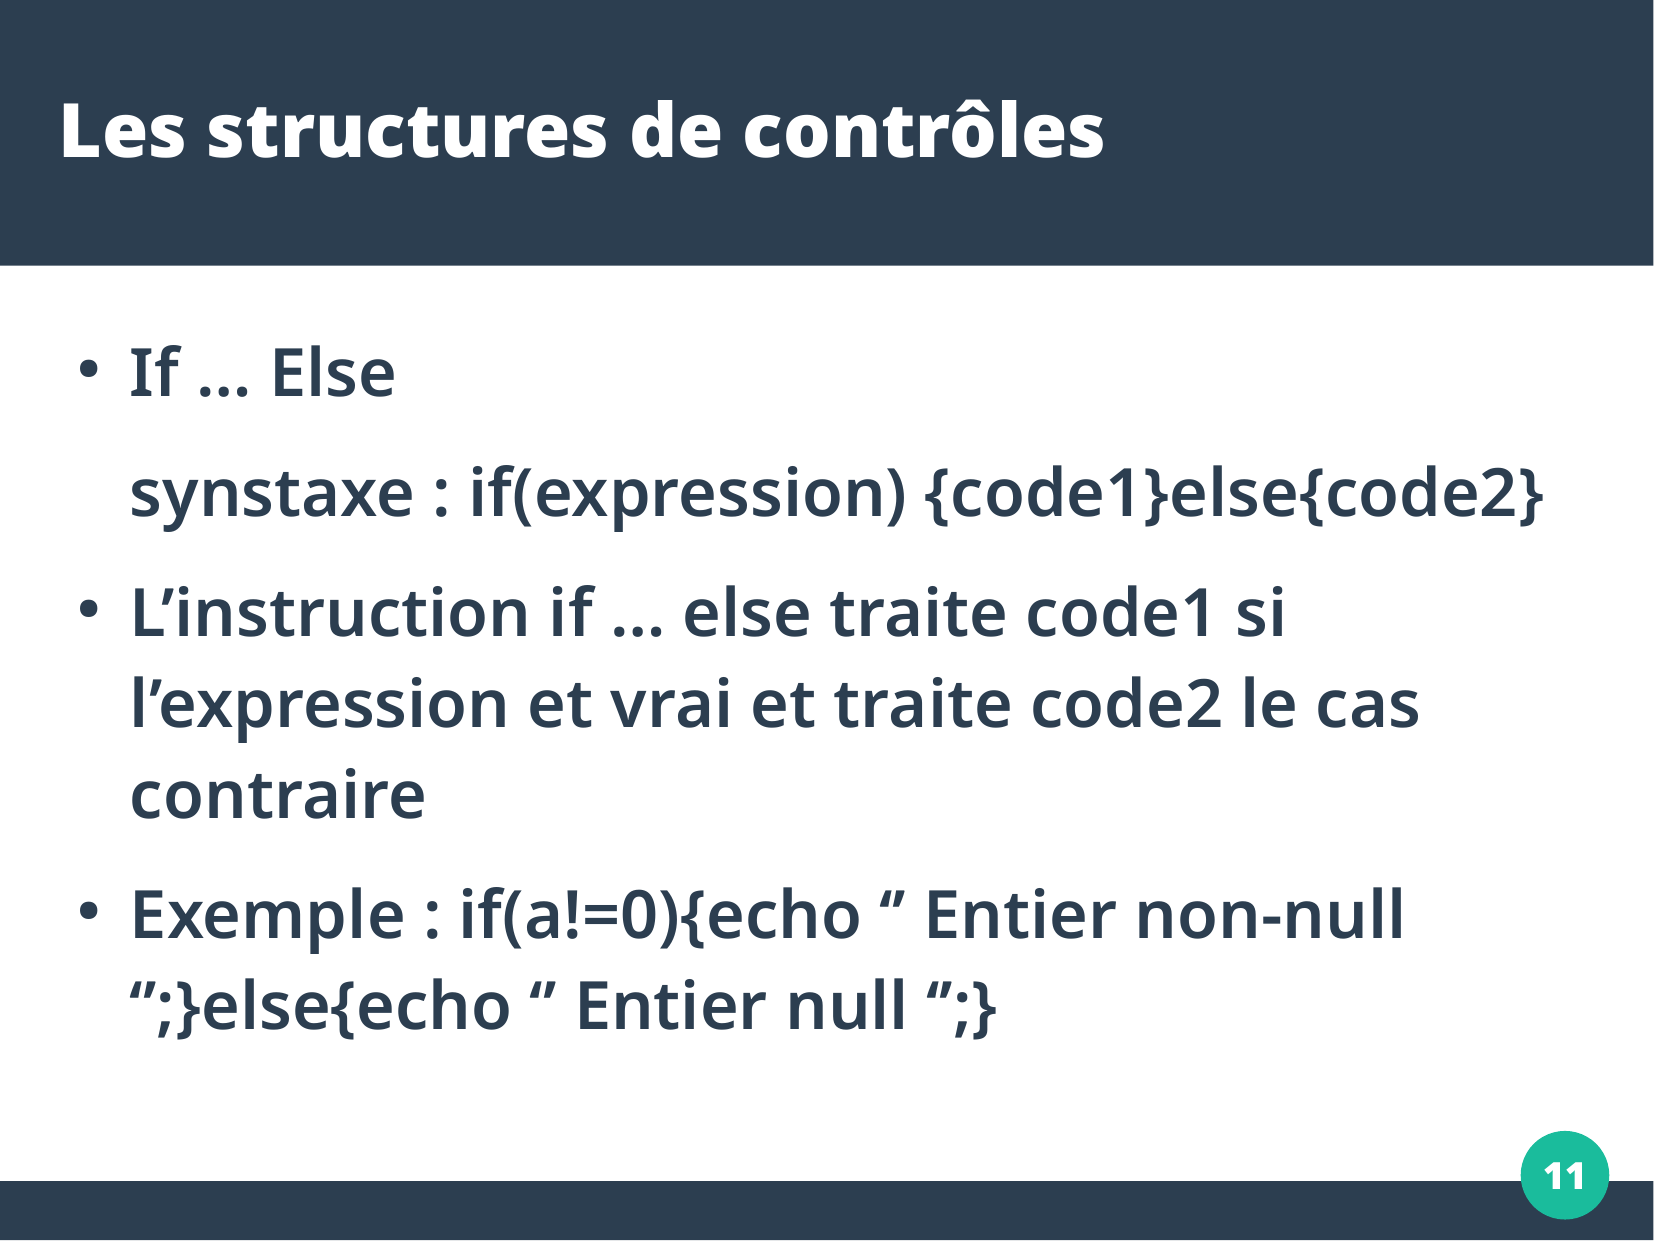

# Les structures de contrôles
If … Else
synstaxe : if(expression) {code1}else{code2}
L’instruction if … else traite code1 si l’expression et vrai et traite code2 le cas contraire
Exemple : if(a!=0){echo ‘’ Entier non-null ‘’;}else{echo ‘’ Entier null ‘’;}
11